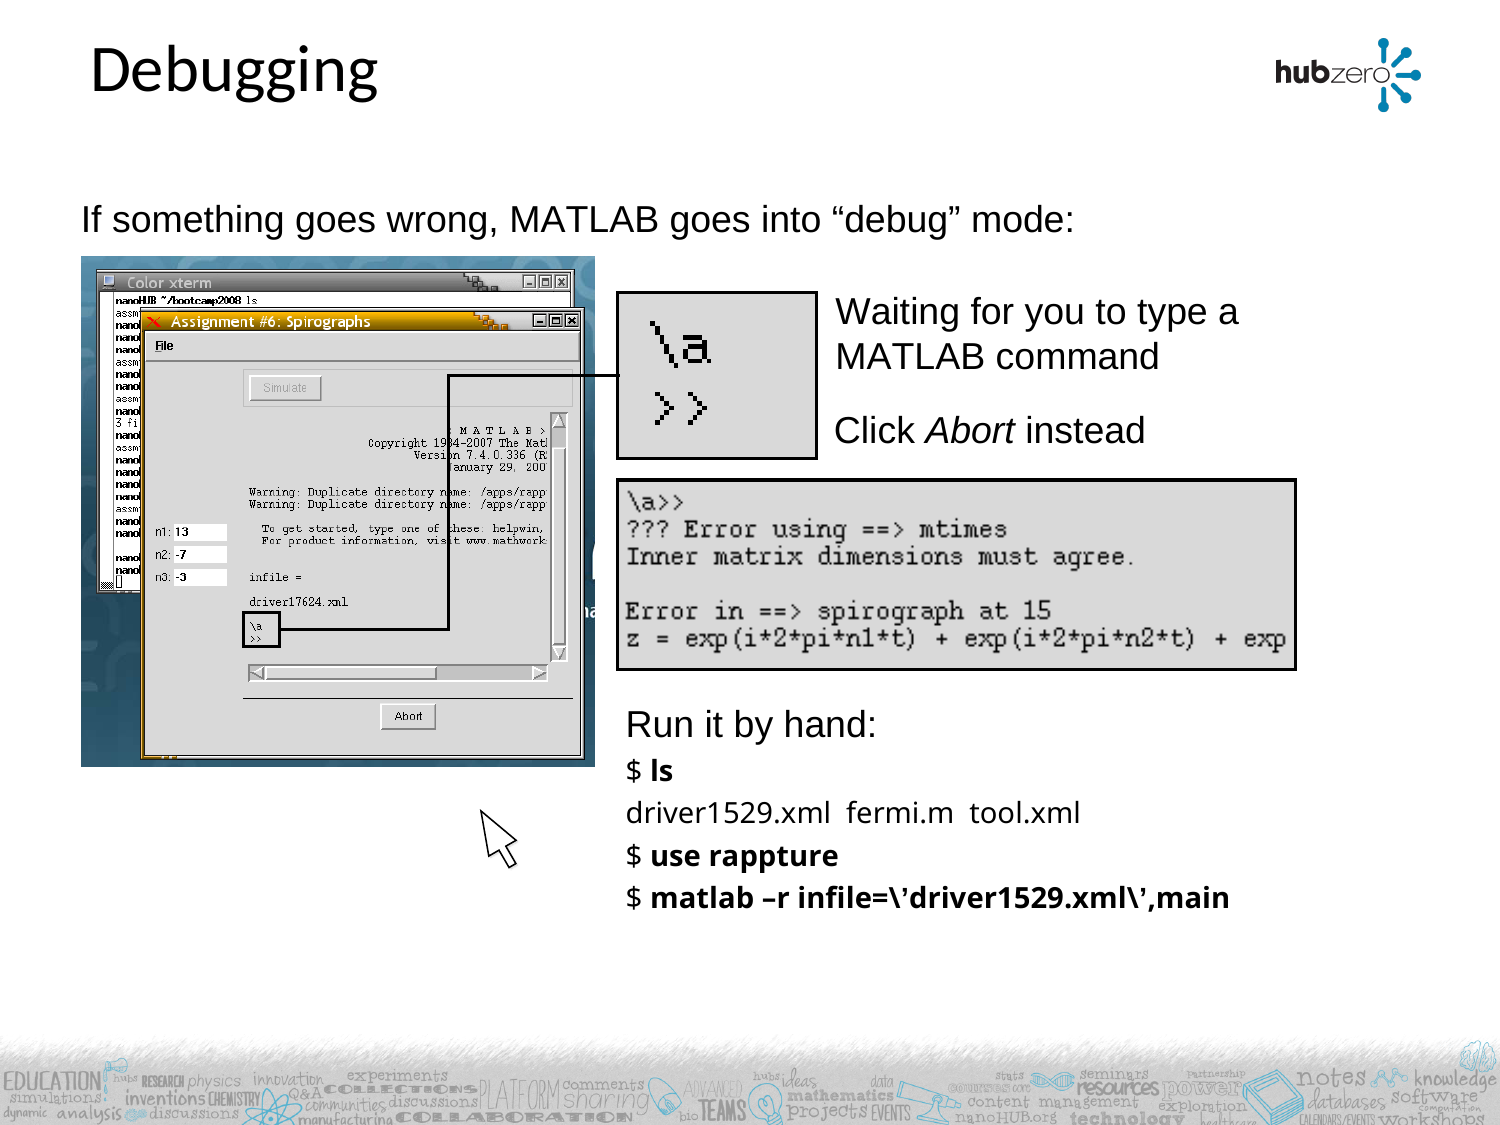

Debugging
If something goes wrong, MATLAB goes into “debug” mode:
Waiting for you to type a
MATLAB command
Click Abort instead
Run it by hand:
$ ls
driver1529.xml fermi.m tool.xml
$ use rappture
$ matlab –r infile=\’driver1529.xml\’,main